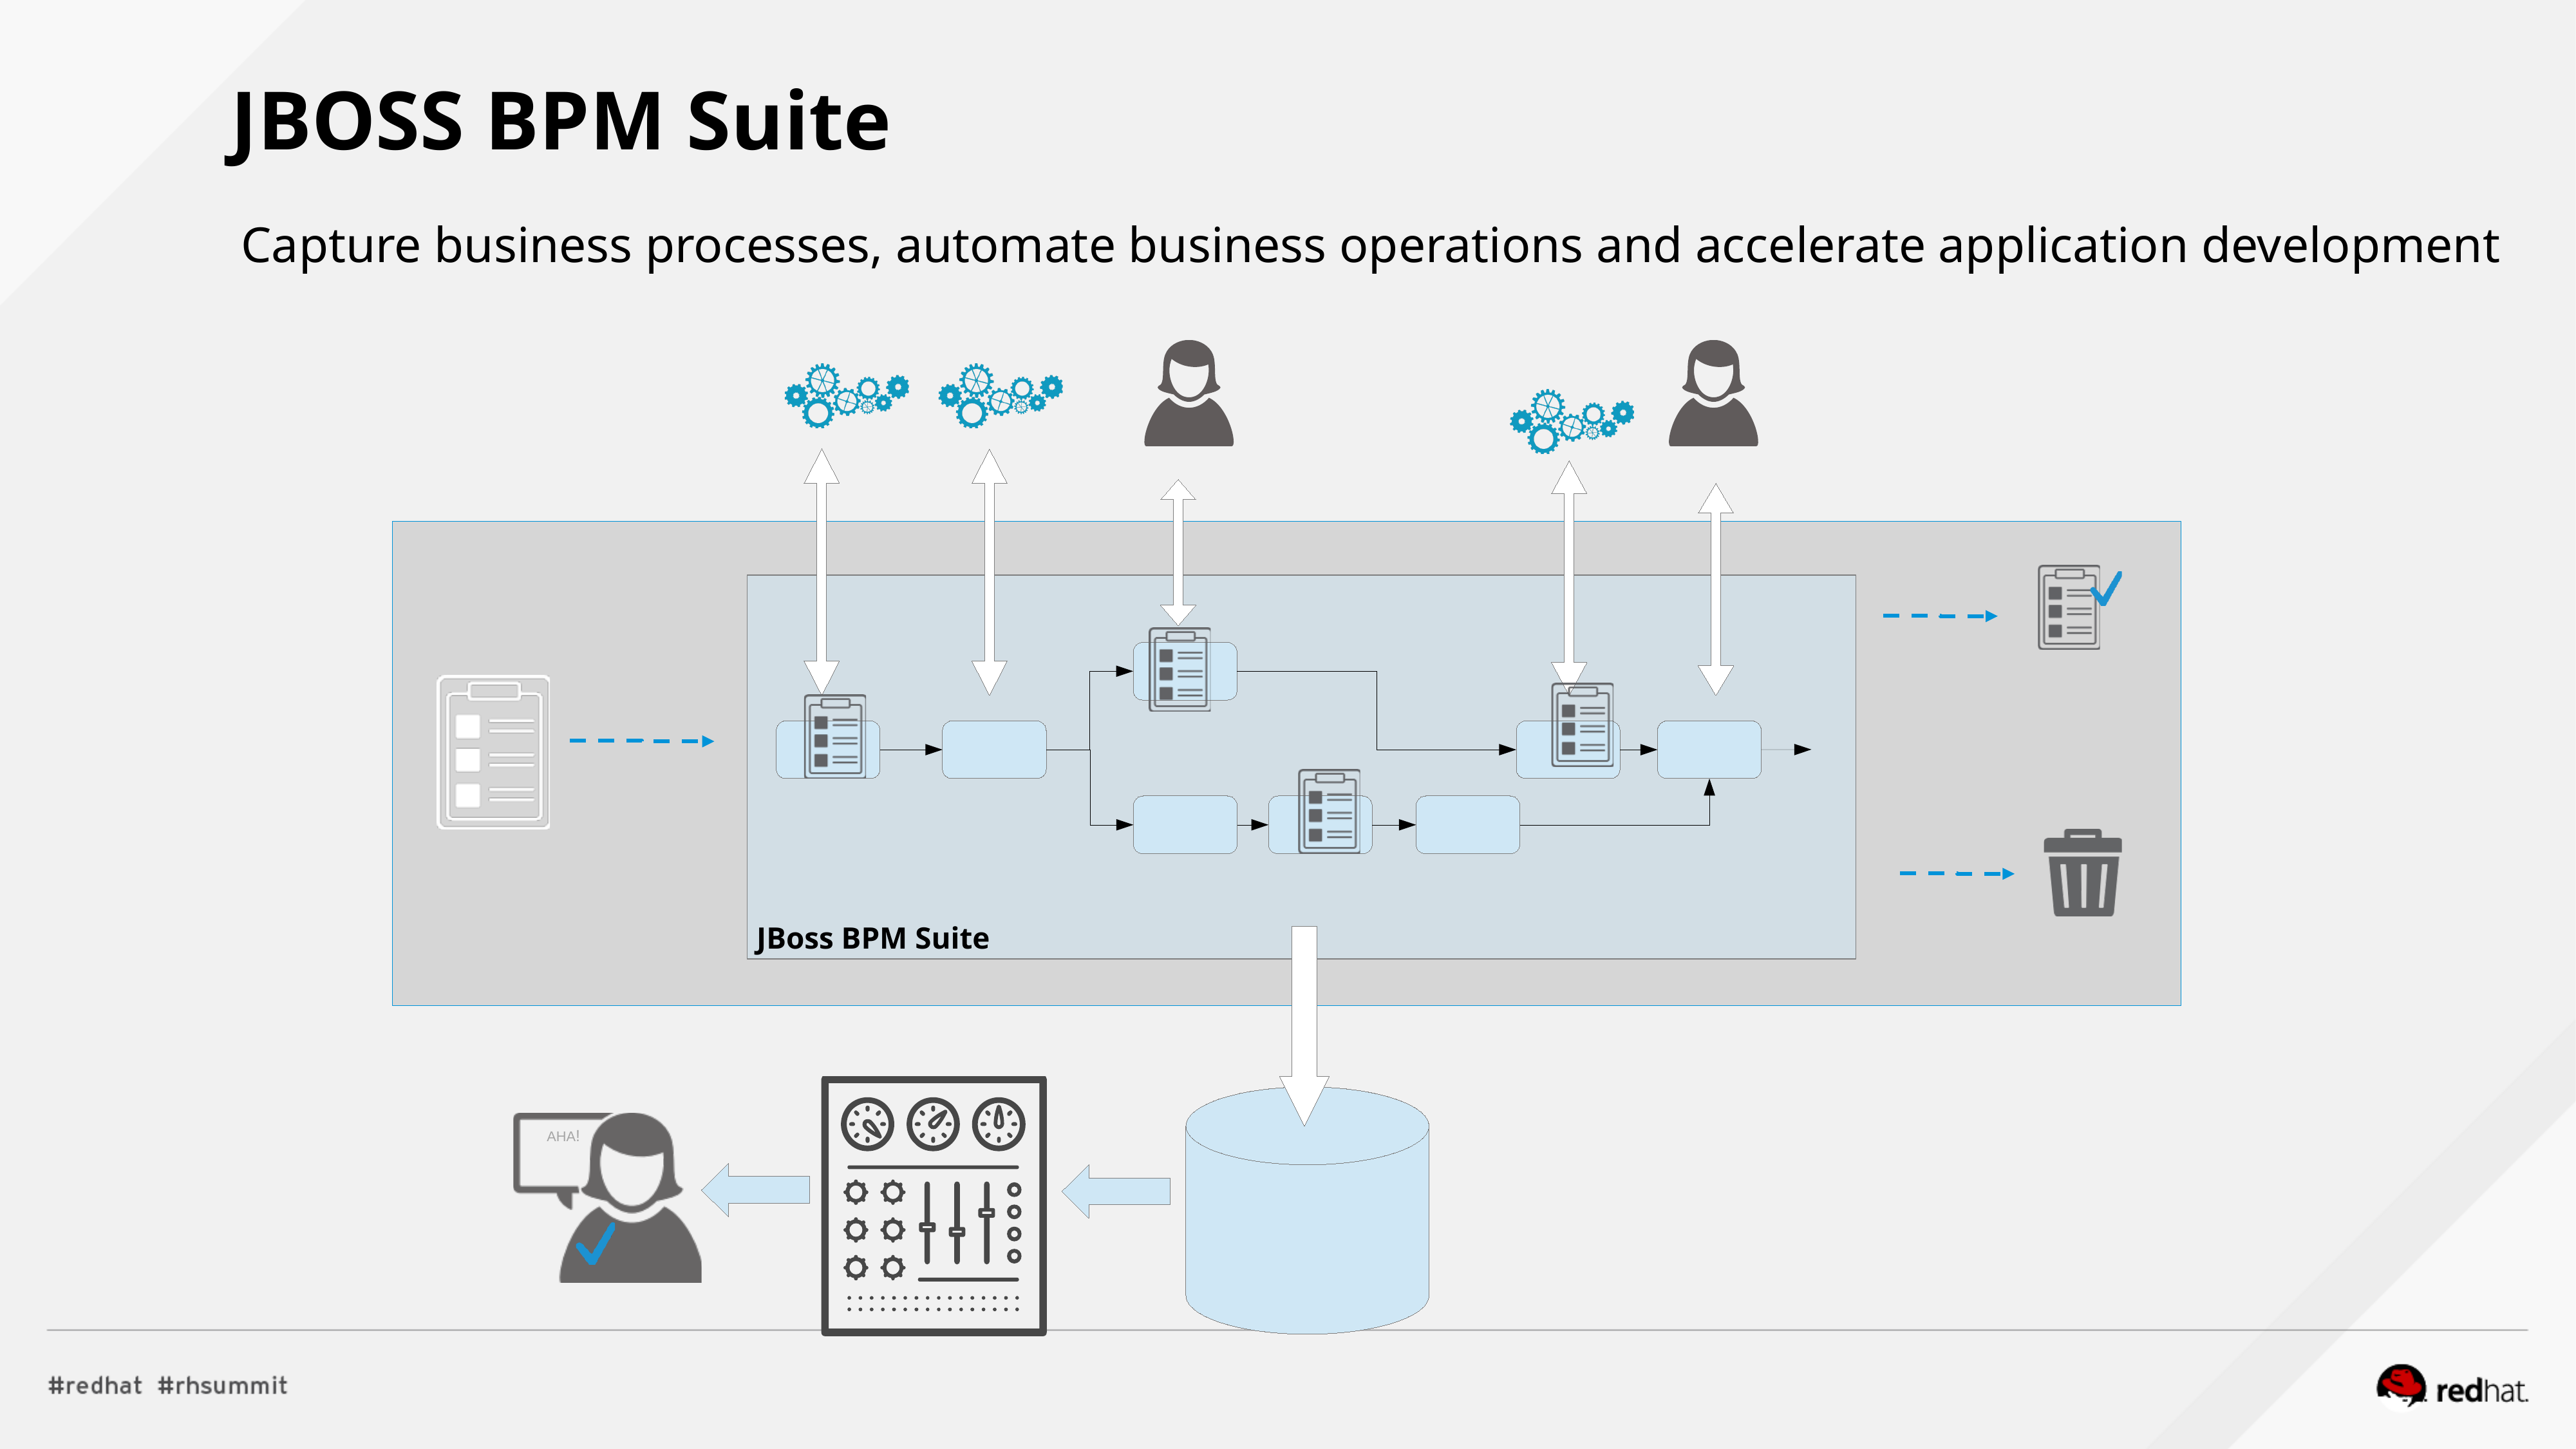

# JBOSS BPM Suite
Capture business processes, automate business operations and accelerate application development
JBoss BPM Suite
AHA!